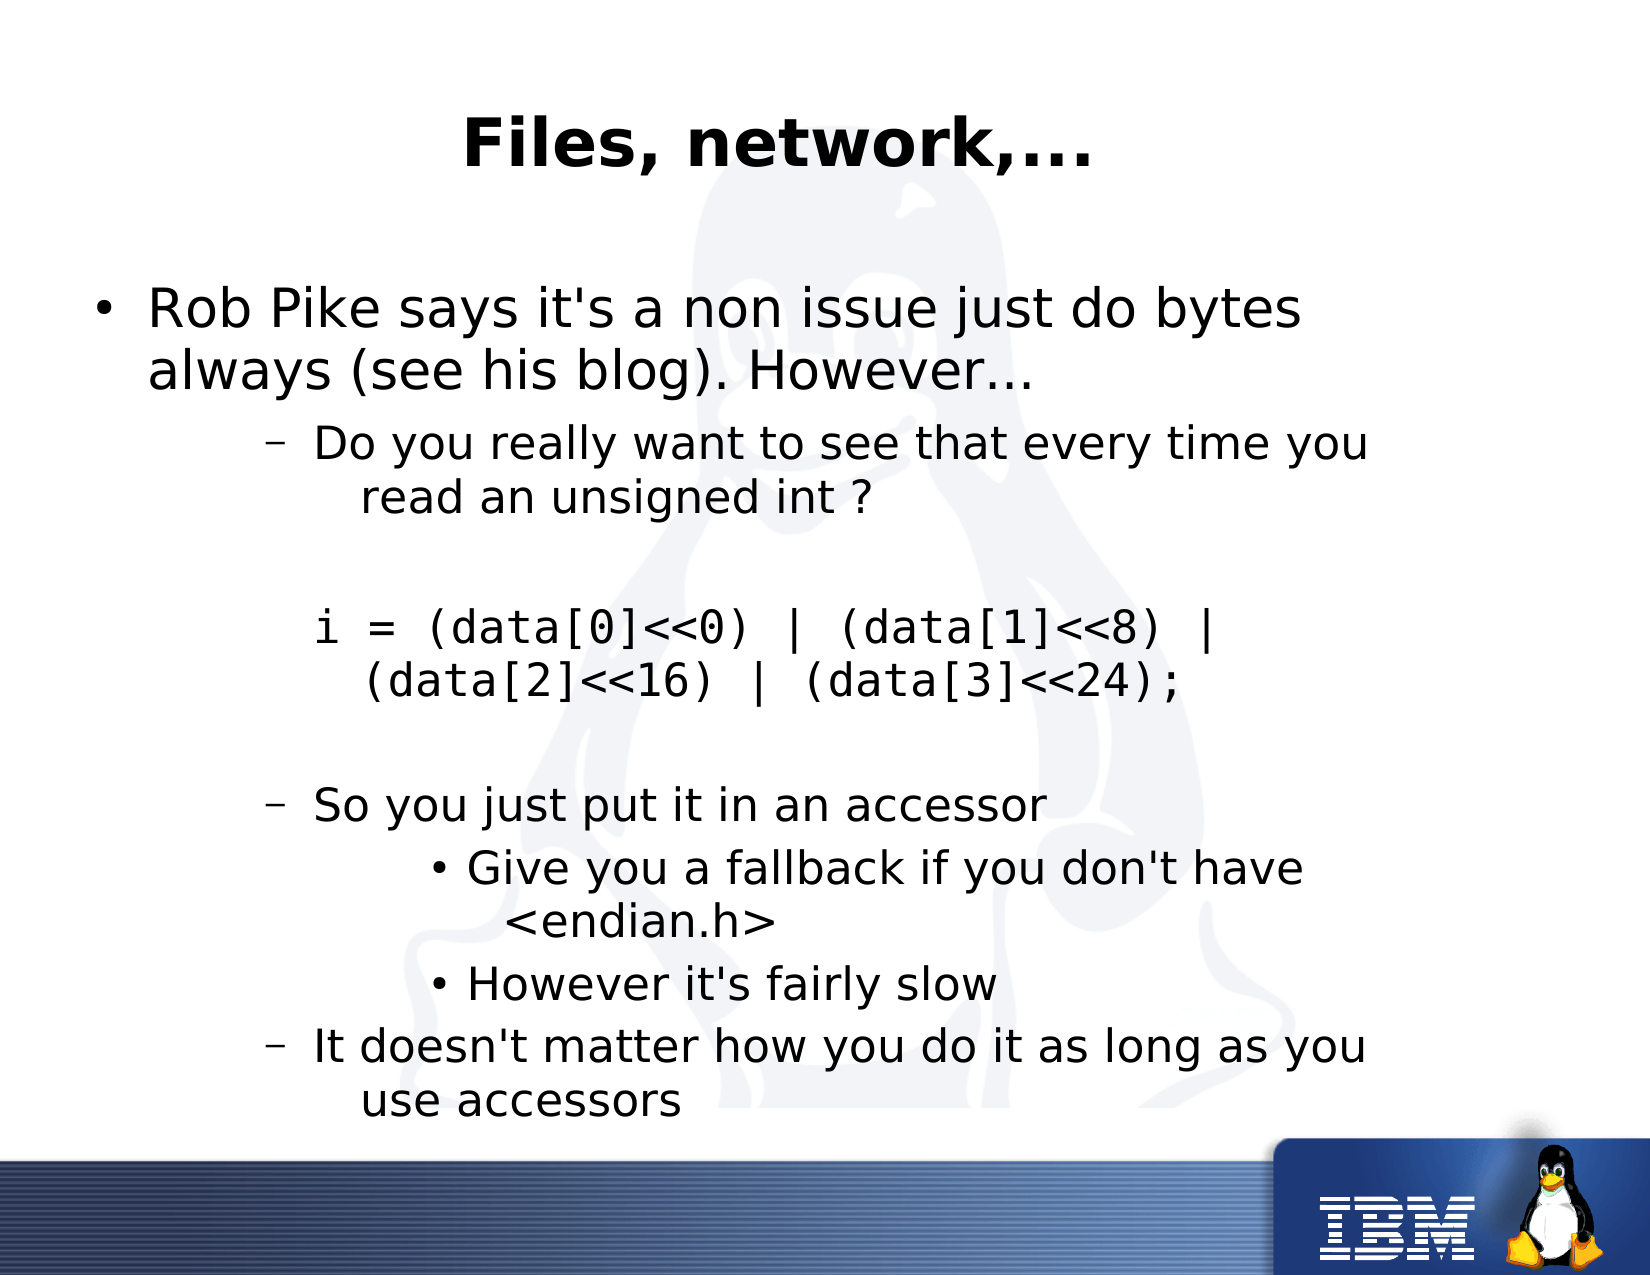

# Files, network,...
Rob Pike says it's a non issue just do bytes always (see his blog). However...
Do you really want to see that every time you read an unsigned int ?
i = (data[0]<<0) | (data[1]<<8) | (data[2]<<16) | (data[3]<<24);
So you just put it in an accessor
Give you a fallback if you don't have <endian.h>
However it's fairly slow
It doesn't matter how you do it as long as you use accessors